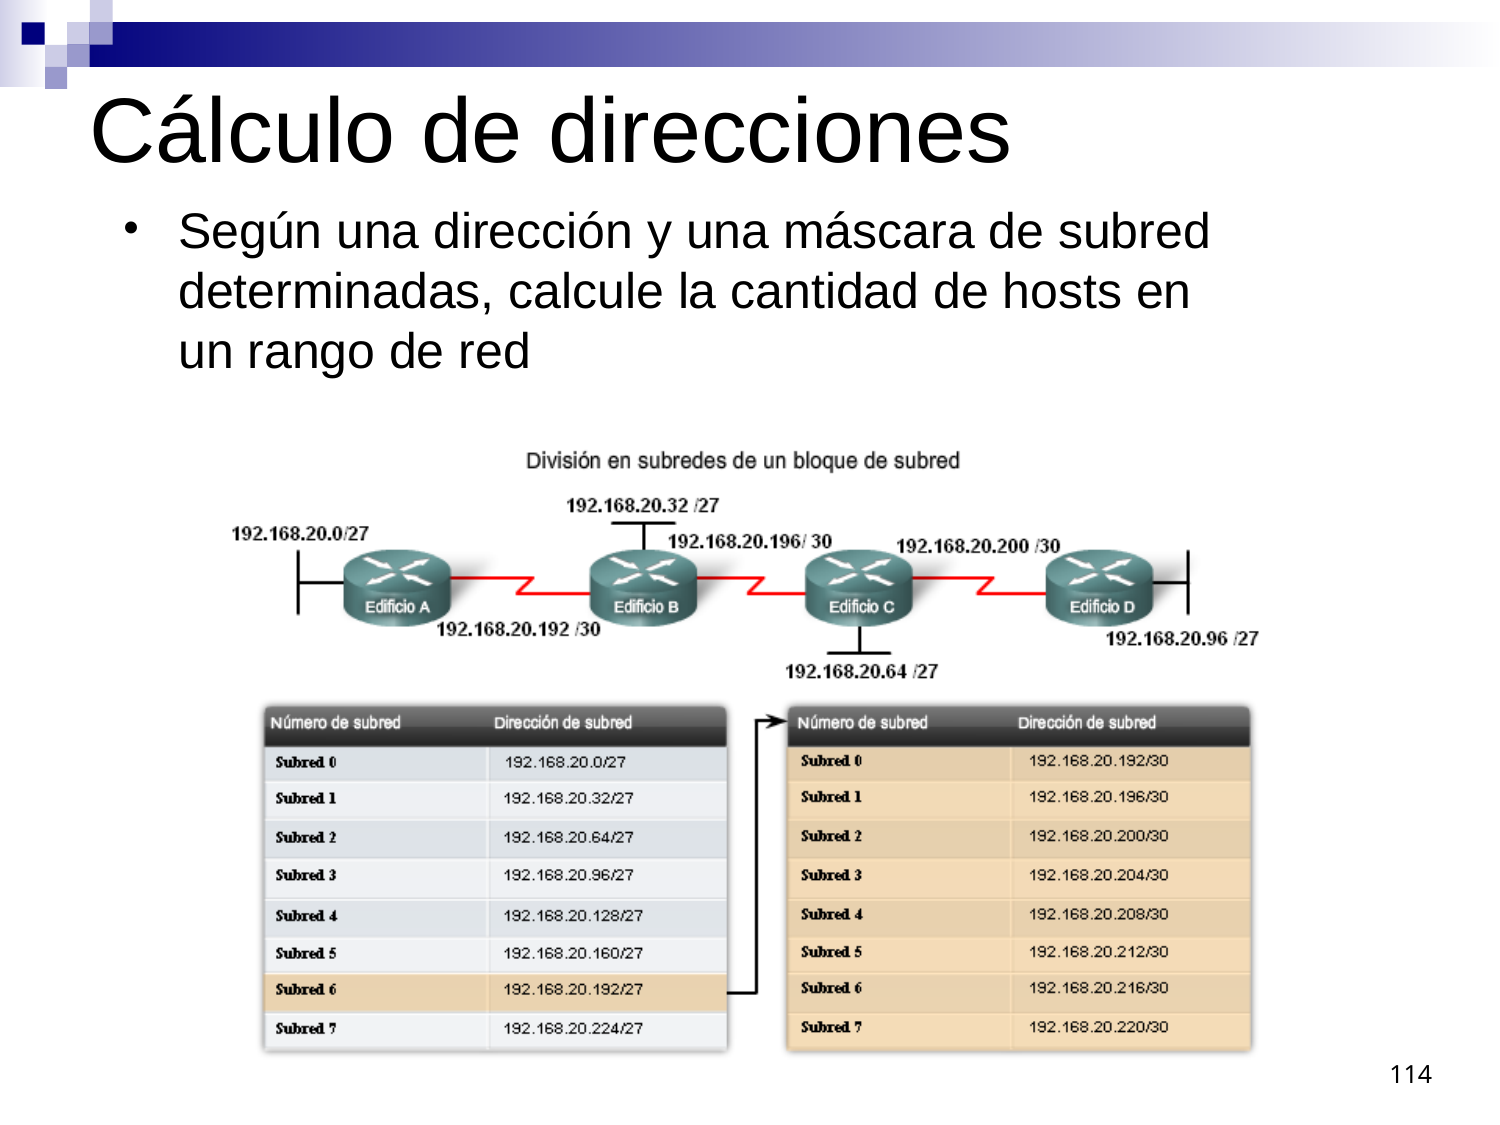

Cálculo de direcciones
Según una dirección y una máscara de subred determinadas, calcule la cantidad de hosts en un rango de red